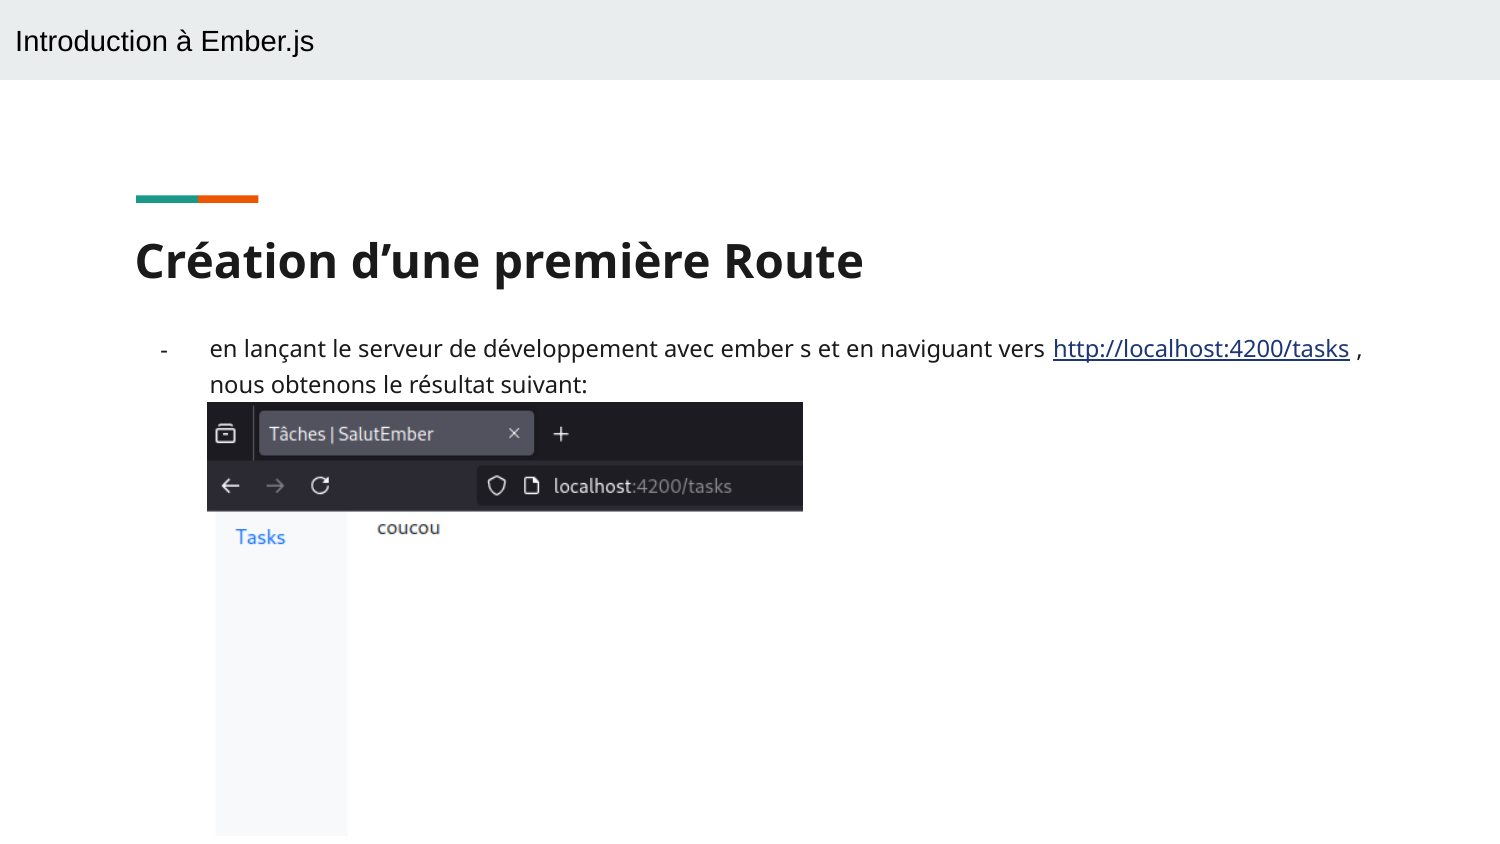

# Création d’une première Route
en lançant le serveur de développement avec ember s et en naviguant vers http://localhost:4200/tasks , nous obtenons le résultat suivant: